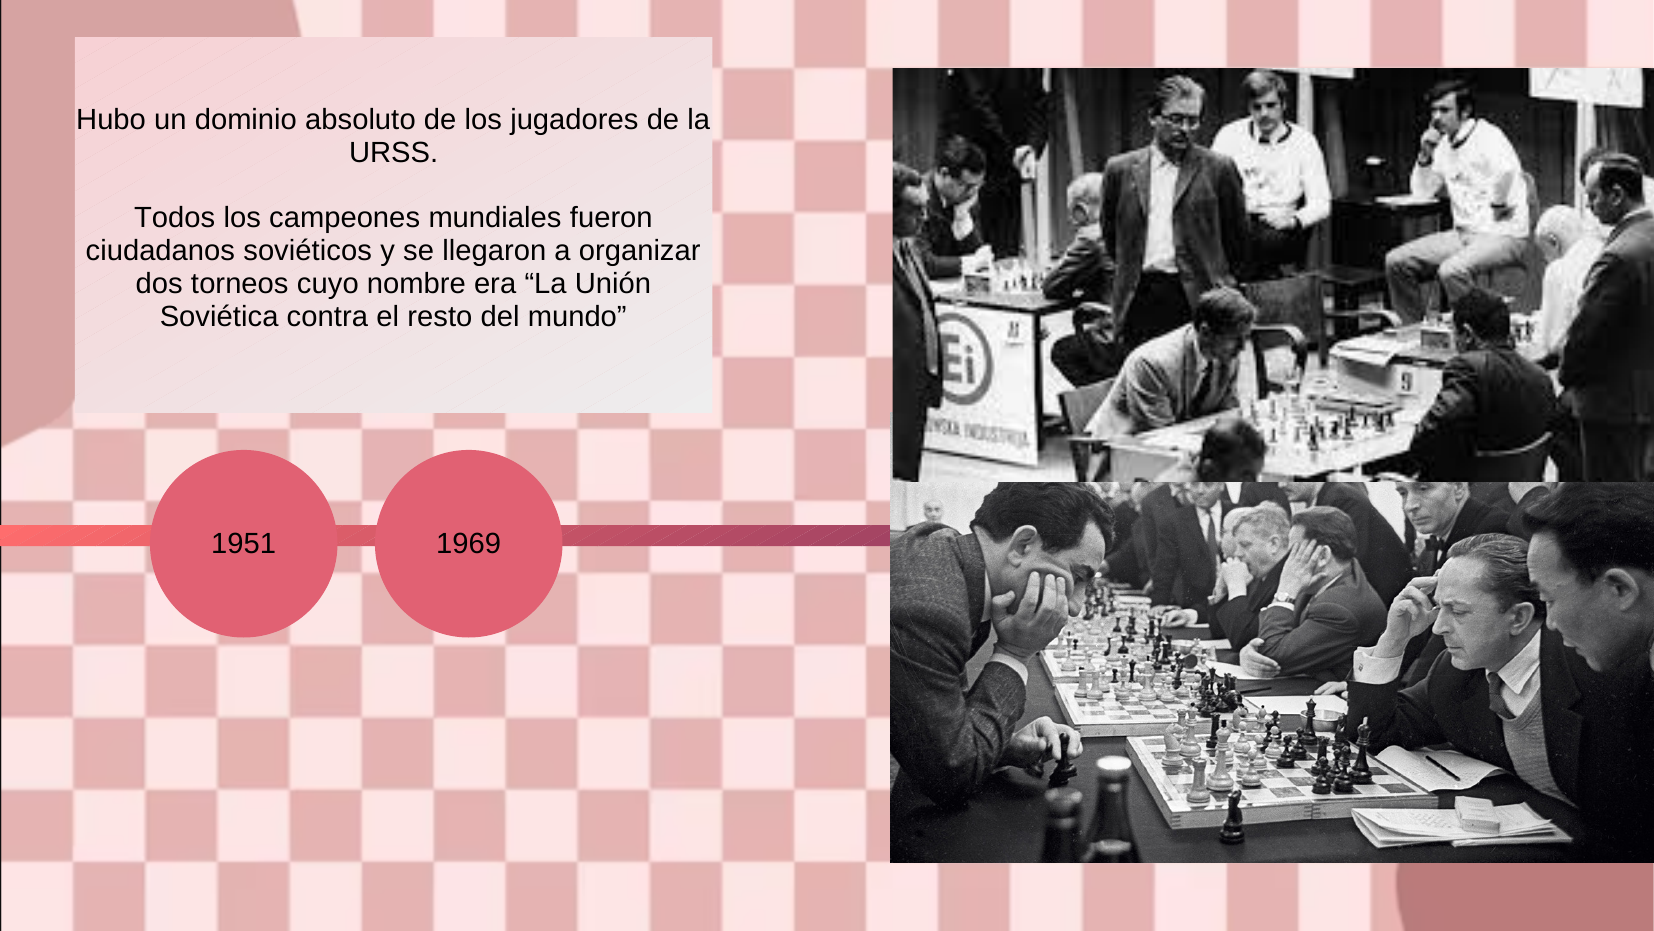

Hubo un dominio absoluto de los jugadores de la URSS.
Todos los campeones mundiales fueron ciudadanos soviéticos y se llegaron a organizar dos torneos cuyo nombre era “La Unión Soviética contra el resto del mundo”
1951
1969